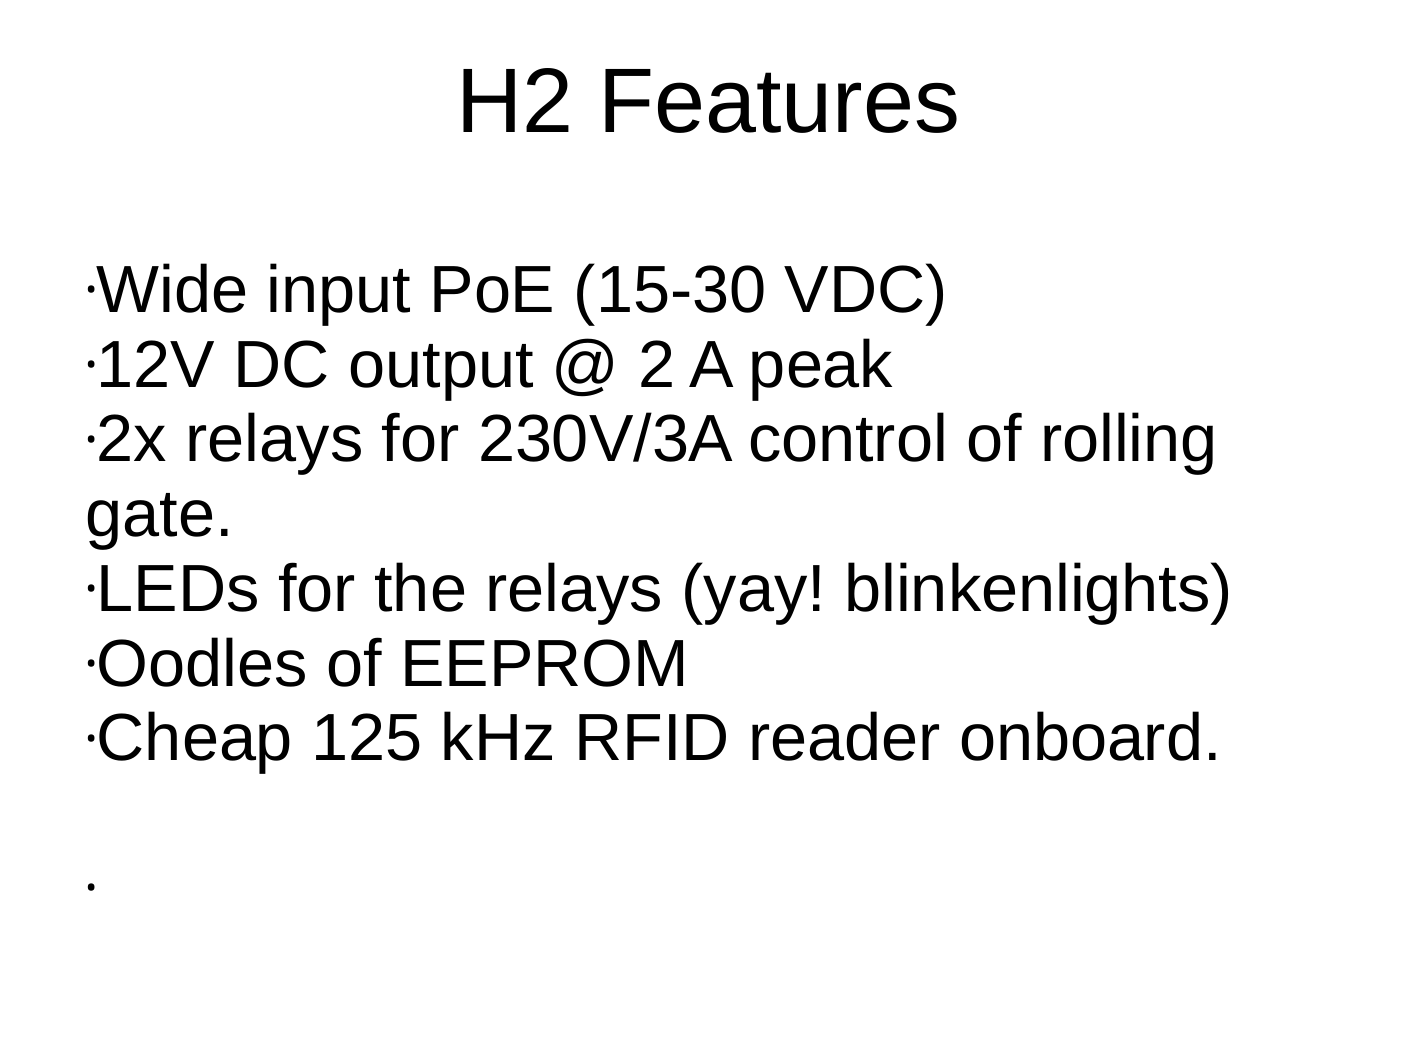

H2 Features
Wide input PoE (15-30 VDC)
12V DC output @ 2 A peak
2x relays for 230V/3A control of rolling gate.
LEDs for the relays (yay! blinkenlights)
Oodles of EEPROM
Cheap 125 kHz RFID reader onboard.